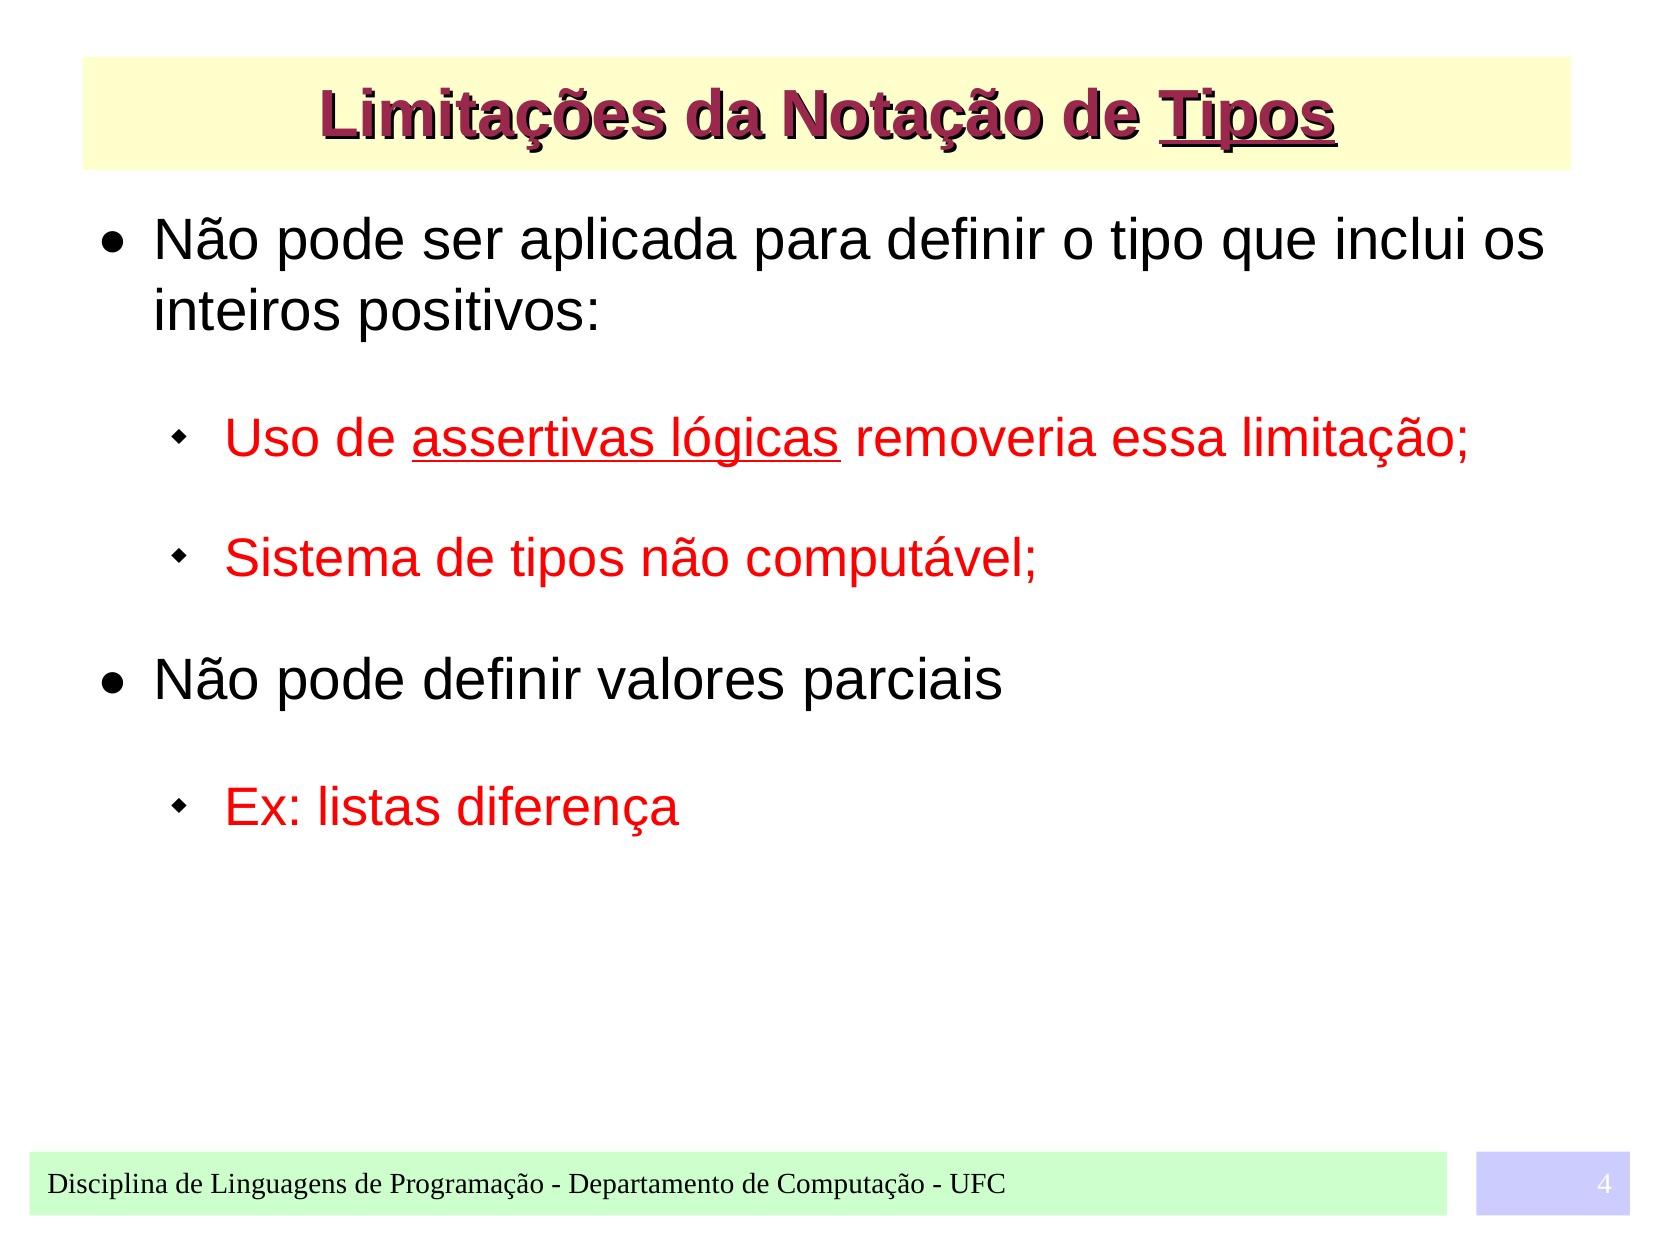

# Limitações da Notação de Tipos
Não pode ser aplicada para definir o tipo que inclui os inteiros positivos:
Uso de assertivas lógicas removeria essa limitação;
Sistema de tipos não computável;
Não pode definir valores parciais
Ex: listas diferença
Disciplina de Linguagens de Programação - Departamento de Computação - UFC
4